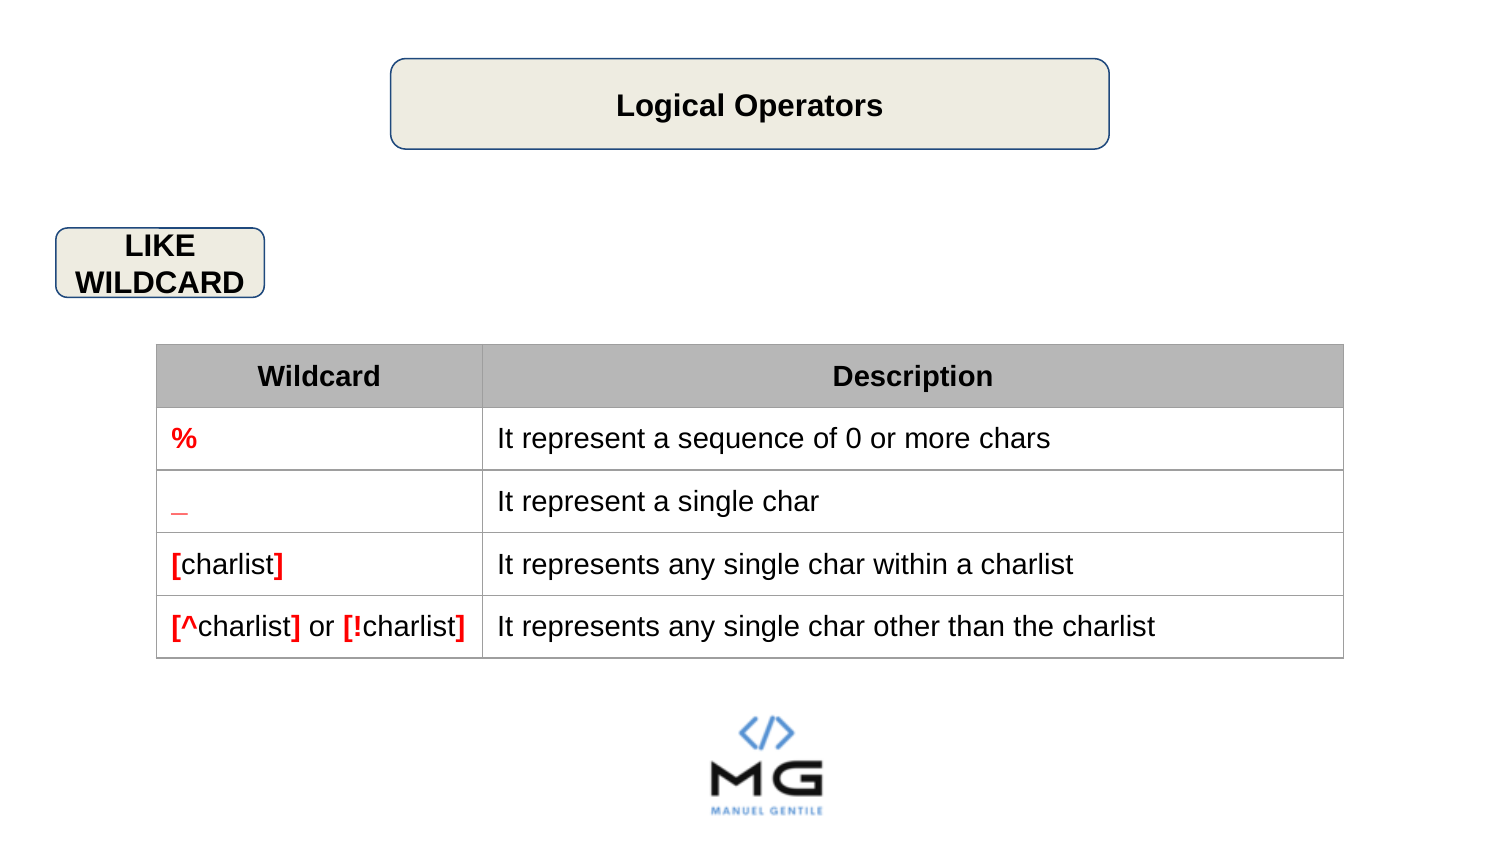

Logical Operators
LIKE
WILDCARD
| Wildcard | Description |
| --- | --- |
| % | It represent a sequence of 0 or more chars |
| \_ | It represent a single char |
| [charlist] | It represents any single char within a charlist |
| [^charlist] or [!charlist] | It represents any single char other than the charlist |